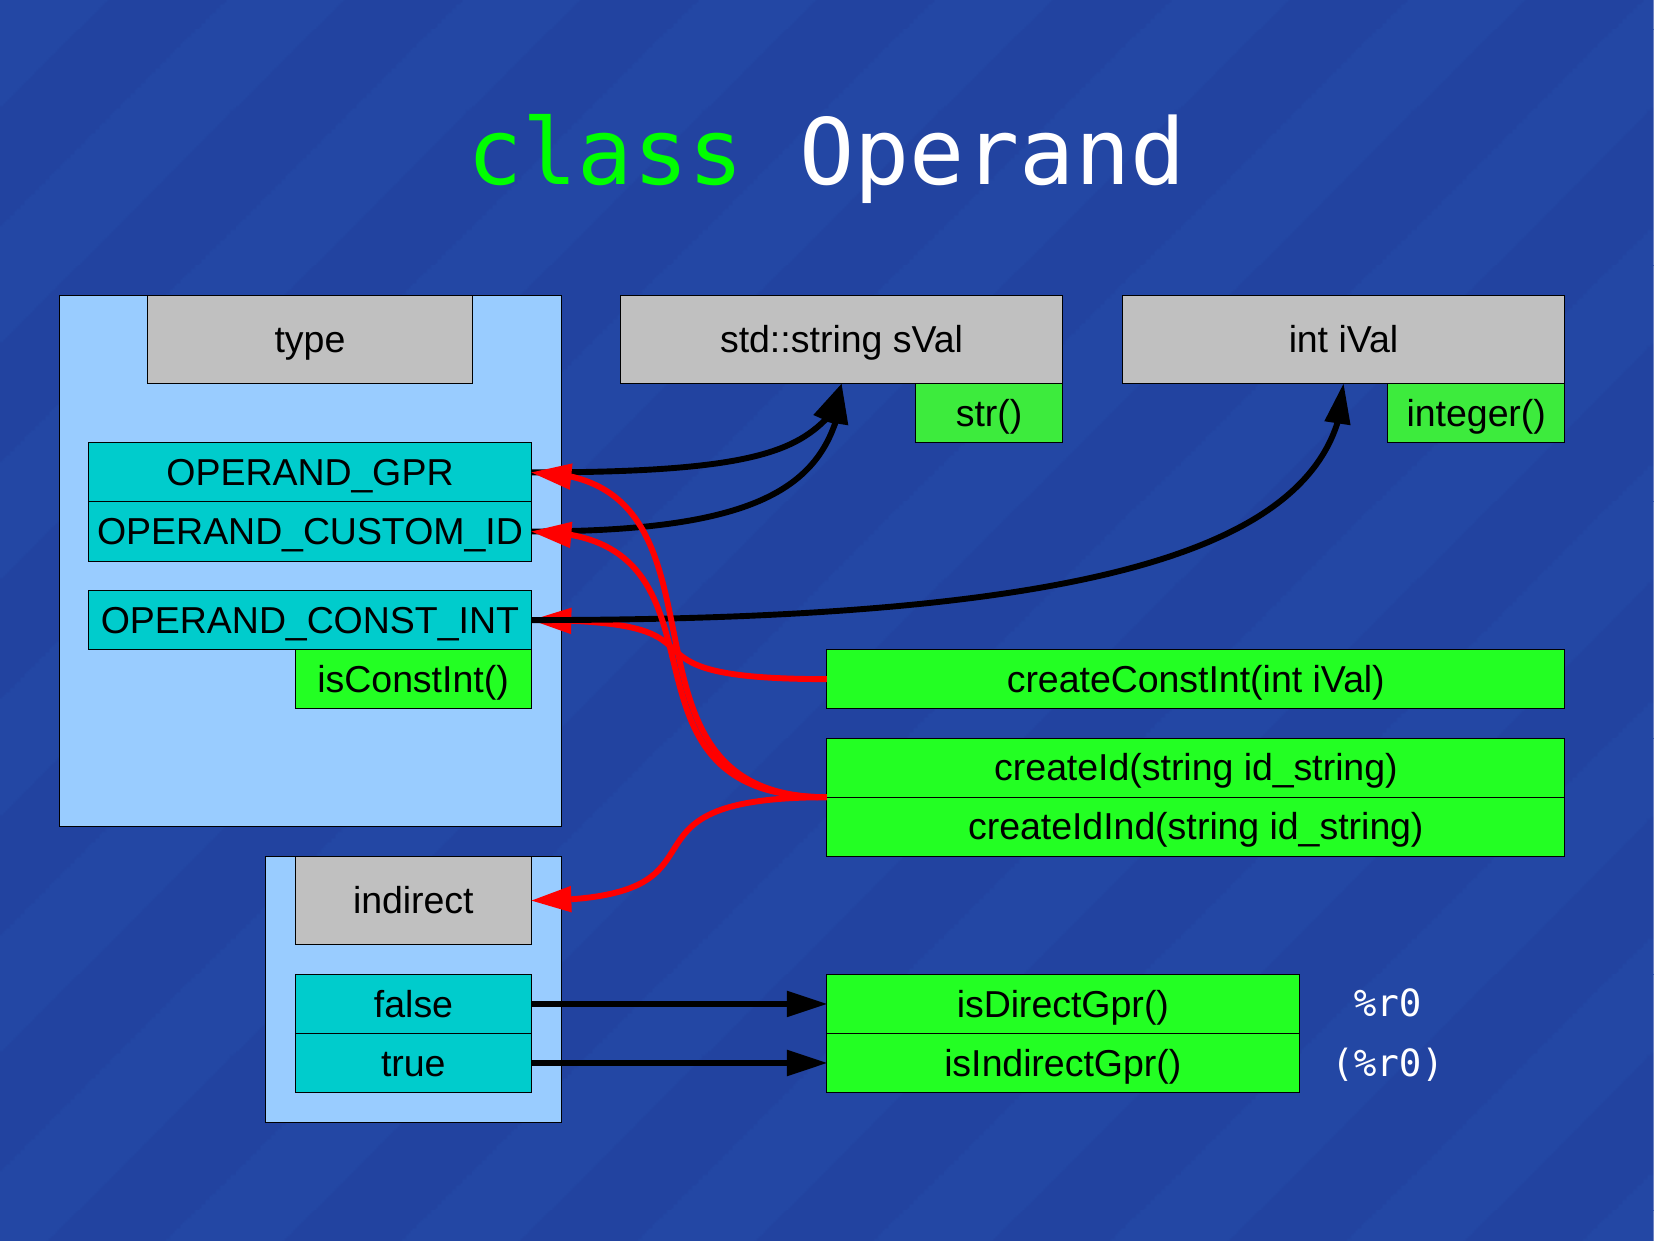

# class Operand
type
std::string sVal
int iVal
str()
integer()
OPERAND_GPR
OPERAND_CUSTOM_ID
OPERAND_CONST_INT
isConstInt()
createConstInt(int iVal)
createId(string id_string)
createIdInd(string id_string)
indirect
false
isDirectGpr()
%r0
true
isIndirectGpr()
(%r0)